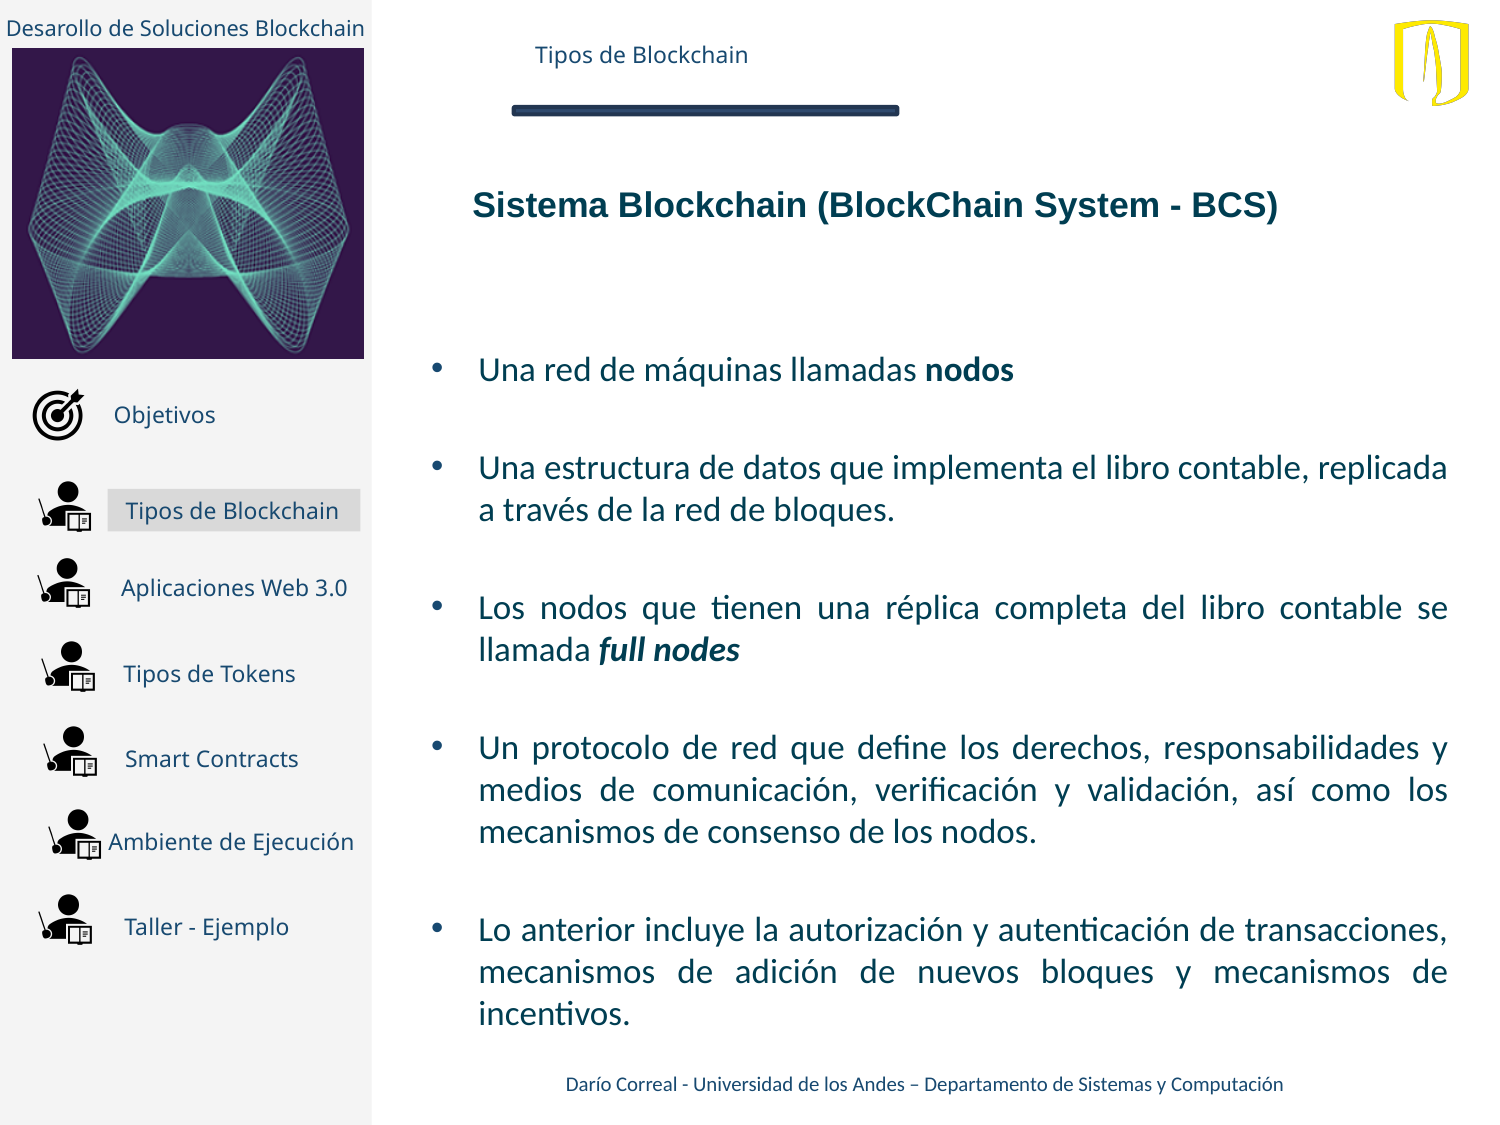

Tipos de Blockchain
# Sistema Blockchain (BlockChain System - BCS)
Una red de máquinas llamadas nodos
Una estructura de datos que implementa el libro contable, replicada a través de la red de bloques.
Los nodos que tienen una réplica completa del libro contable se llamada full nodes
Un protocolo de red que define los derechos, responsabilidades y medios de comunicación, verificación y validación, así como los mecanismos de consenso de los nodos.
Lo anterior incluye la autorización y autenticación de transacciones, mecanismos de adición de nuevos bloques y mecanismos de incentivos.
Objetivos
Tipos de Blockchain
Aplicaciones Web 3.0
Tipos de Tokens
Smart Contracts
 Ambiente de Ejecución
Taller - Ejemplo
Darío Correal - Universidad de los Andes – Departamento de Sistemas y Computación